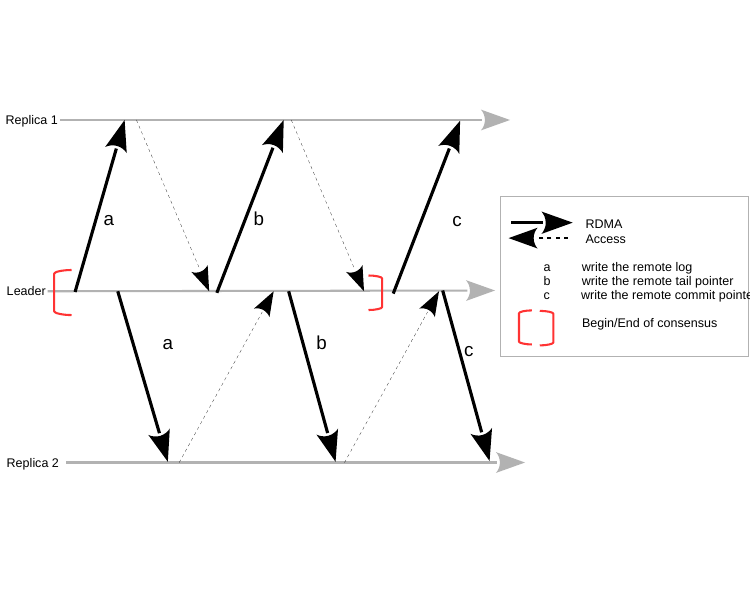

Replica 1
 RDMA
 Access
 a write the remote log
 b write the remote tail pointer
 c write the remote commit pointer
 Begin/End of consensus
a
b
c
Leader
a
b
c
Replica 2